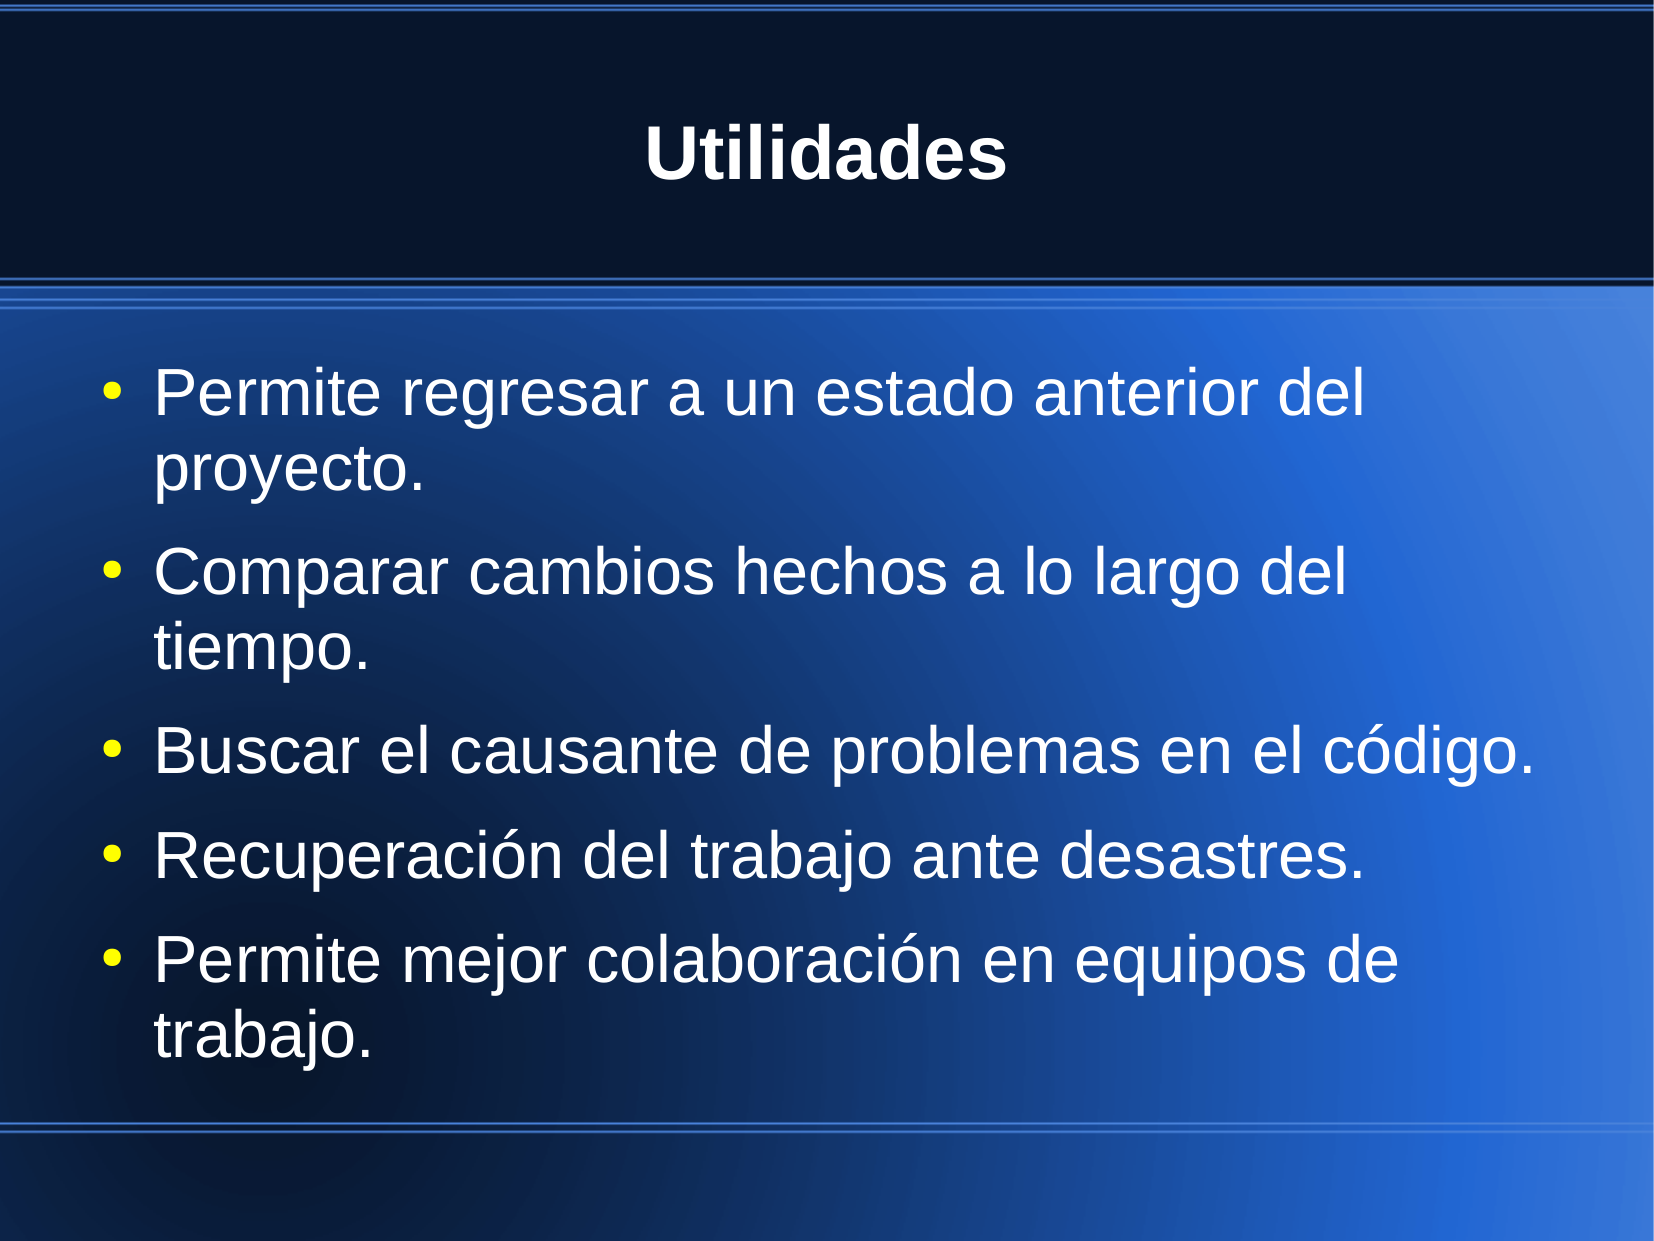

# Utilidades
Permite regresar a un estado anterior del proyecto.
Comparar cambios hechos a lo largo del tiempo.
Buscar el causante de problemas en el código.
Recuperación del trabajo ante desastres.
Permite mejor colaboración en equipos de trabajo.